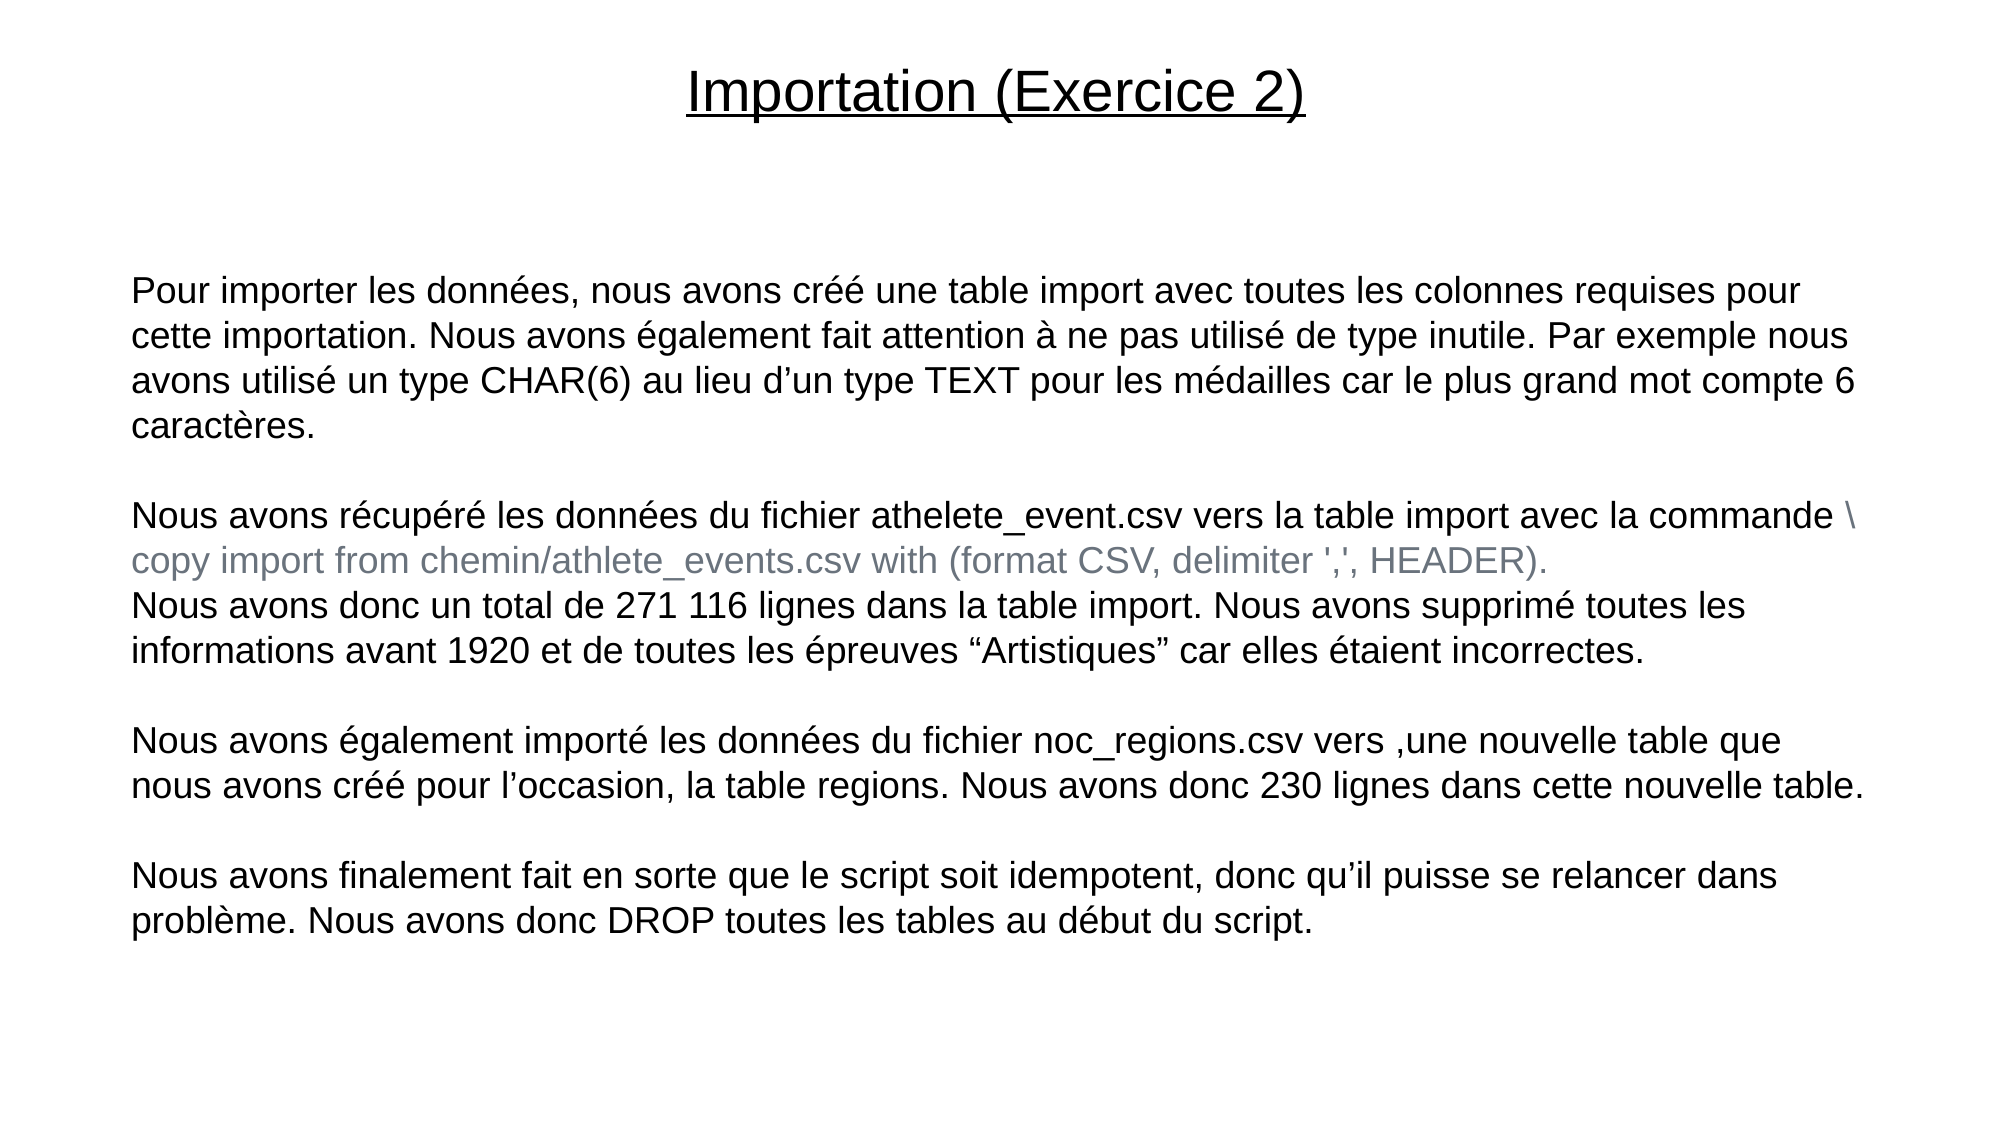

Importation (Exercice 2)
Pour importer les données, nous avons créé une table import avec toutes les colonnes requises pour cette importation. Nous avons également fait attention à ne pas utilisé de type inutile. Par exemple nous avons utilisé un type CHAR(6) au lieu d’un type TEXT pour les médailles car le plus grand mot compte 6 caractères.
Nous avons récupéré les données du fichier athelete_event.csv vers la table import avec la commande \copy import from chemin/athlete_events.csv with (format CSV, delimiter ',', HEADER).
Nous avons donc un total de 271 116 lignes dans la table import. Nous avons supprimé toutes les informations avant 1920 et de toutes les épreuves “Artistiques” car elles étaient incorrectes.
Nous avons également importé les données du fichier noc_regions.csv vers ,une nouvelle table que nous avons créé pour l’occasion, la table regions. Nous avons donc 230 lignes dans cette nouvelle table.
Nous avons finalement fait en sorte que le script soit idempotent, donc qu’il puisse se relancer dans problème. Nous avons donc DROP toutes les tables au début du script.